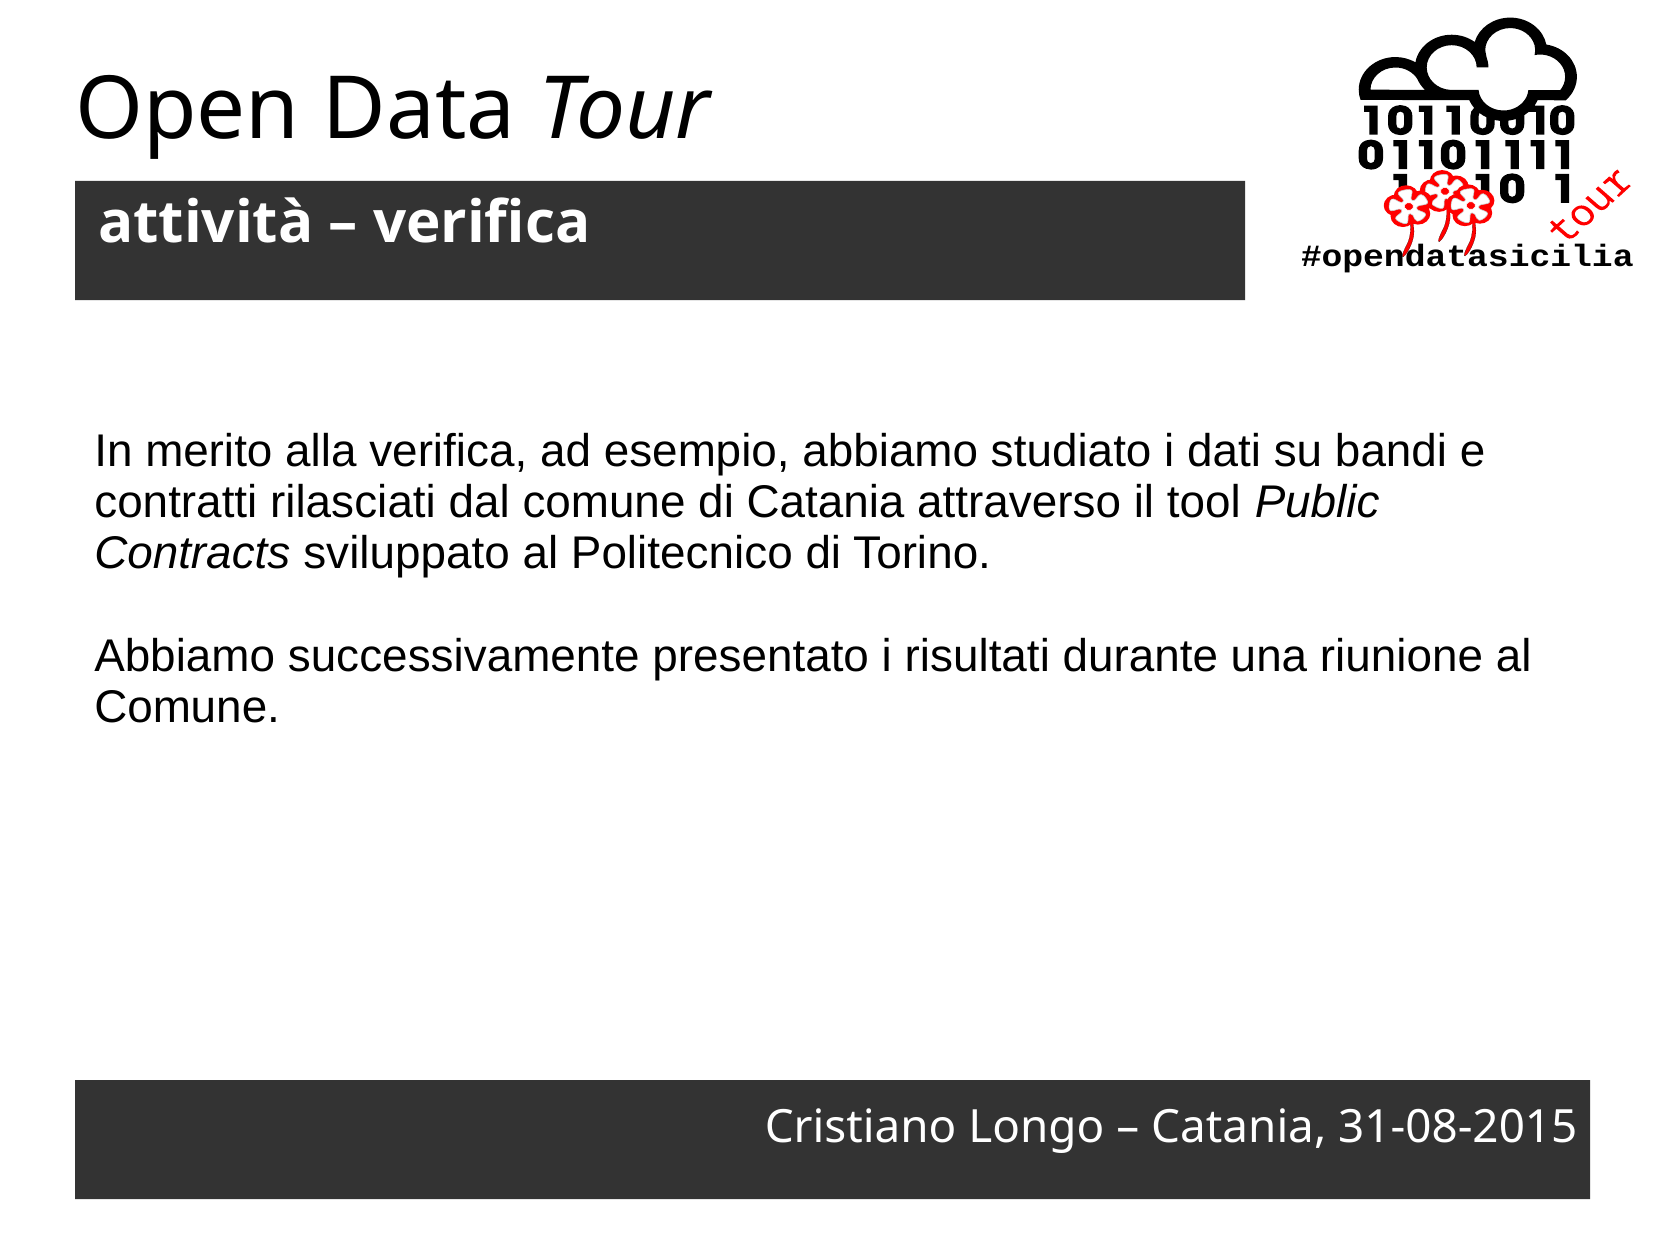

# Open Data Tour
 attività – verifica
In merito alla verifica, ad esempio, abbiamo studiato i dati su bandi e contratti rilasciati dal comune di Catania attraverso il tool Public Contracts sviluppato al Politecnico di Torino.
Abbiamo successivamente presentato i risultati durante una riunione al Comune.
 Cristiano Longo – Catania, 31-08-2015